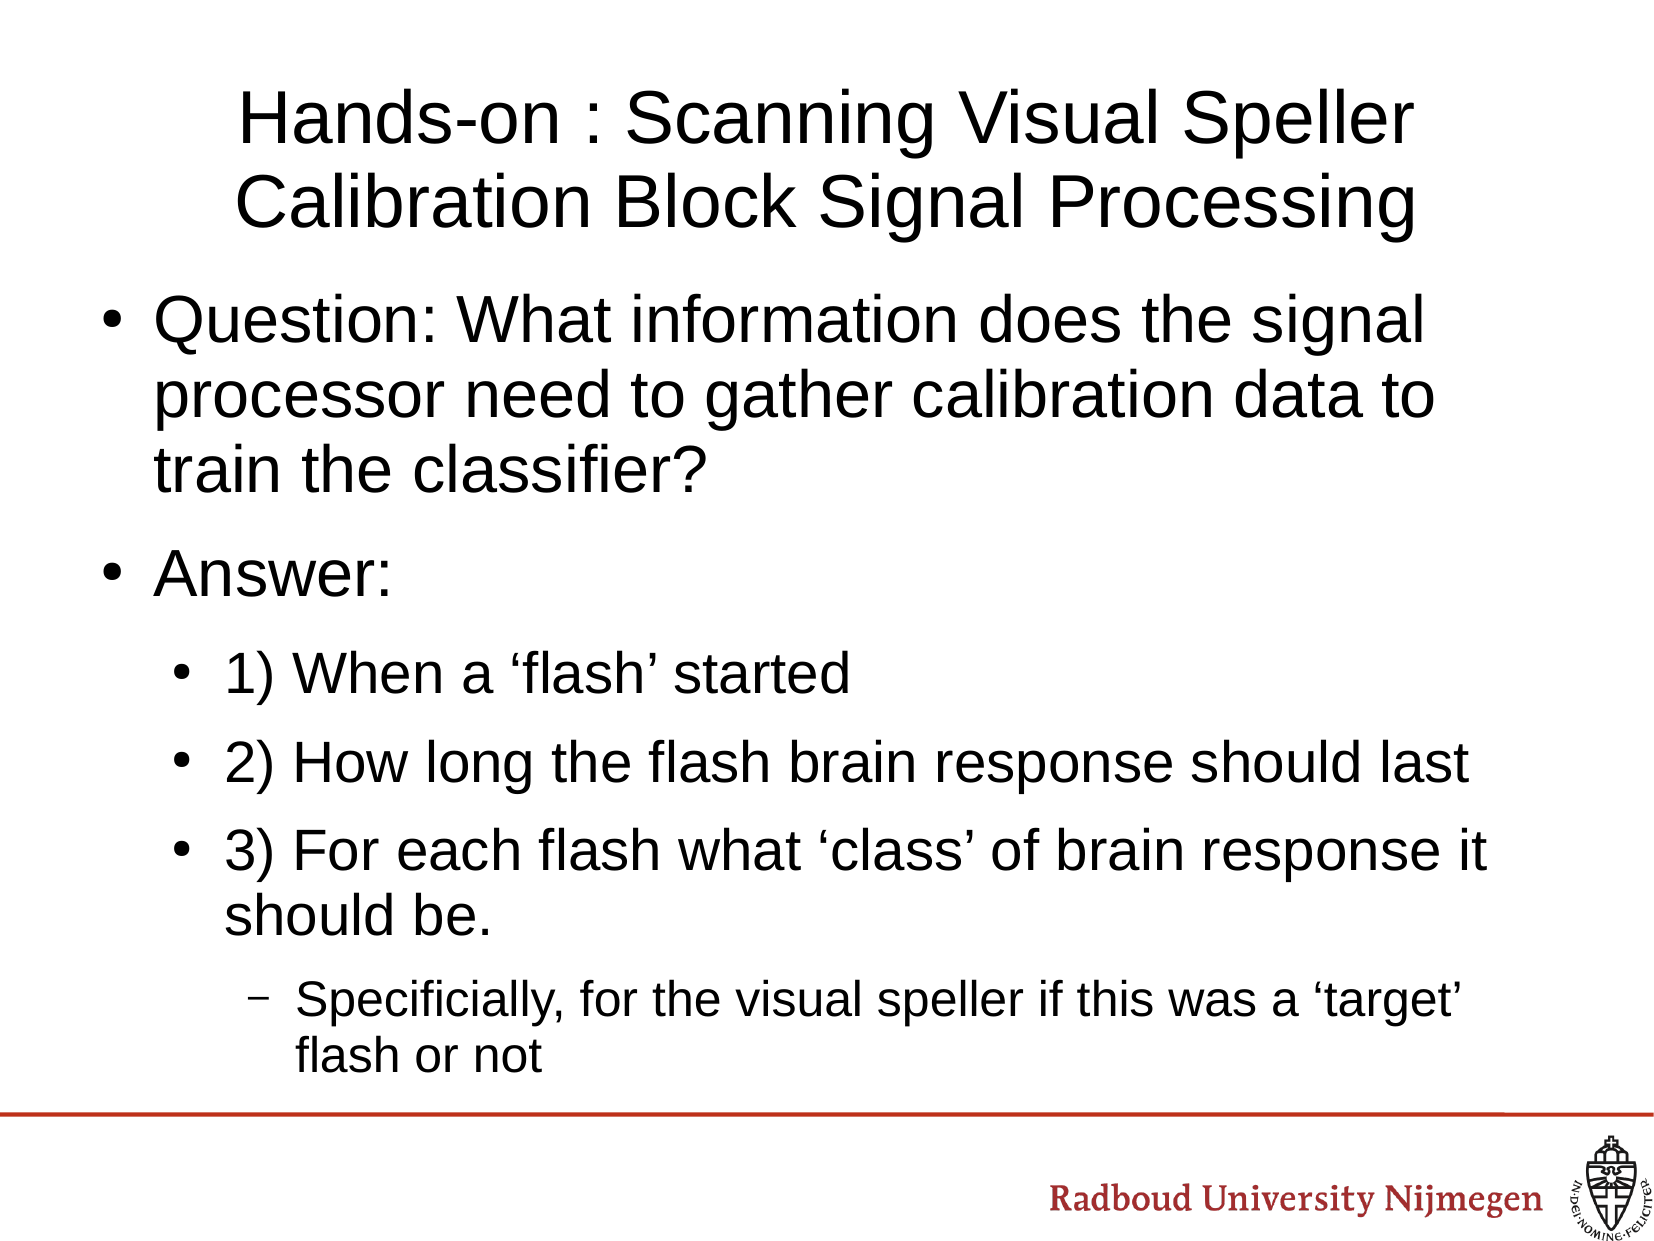

# Hands-on : Scanning Visual Speller Calibration Block Signal Processing
Question: What information does the signal processor need to gather calibration data to train the classifier?
Answer:
1) When a ‘flash’ started
2) How long the flash brain response should last
3) For each flash what ‘class’ of brain response it should be.
Specificially, for the visual speller if this was a ‘target’ flash or not